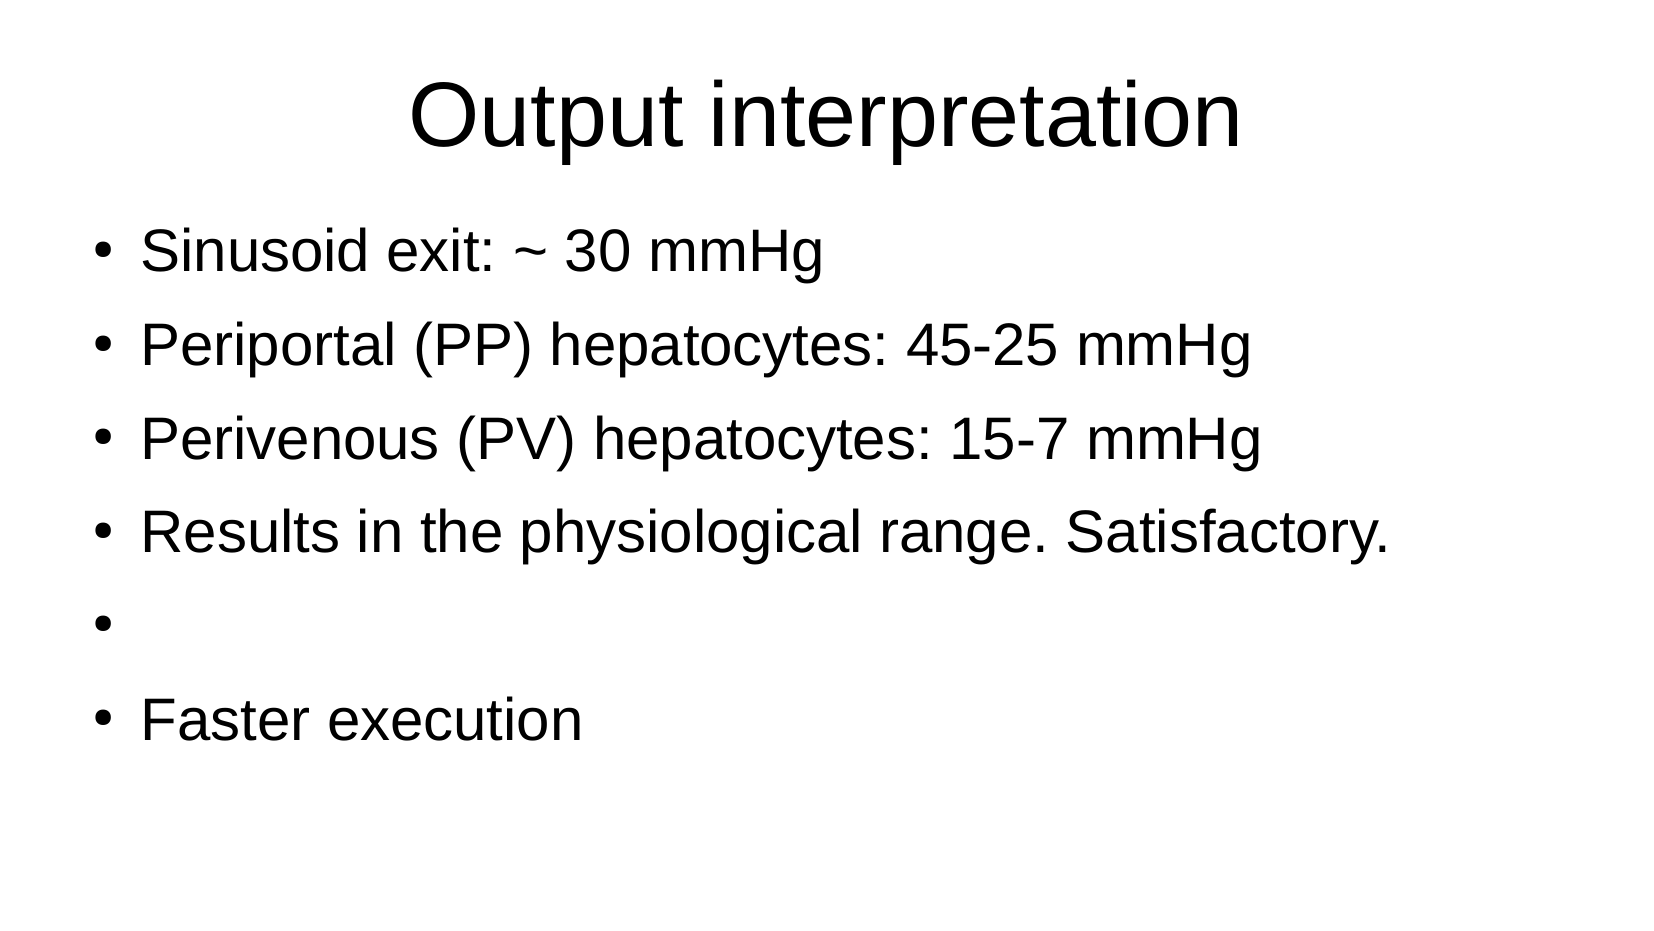

# Output interpretation
Sinusoid exit: ~ 30 mmHg
Periportal (PP) hepatocytes: 45-25 mmHg
Perivenous (PV) hepatocytes: 15-7 mmHg
Results in the physiological range. Satisfactory.
Faster execution